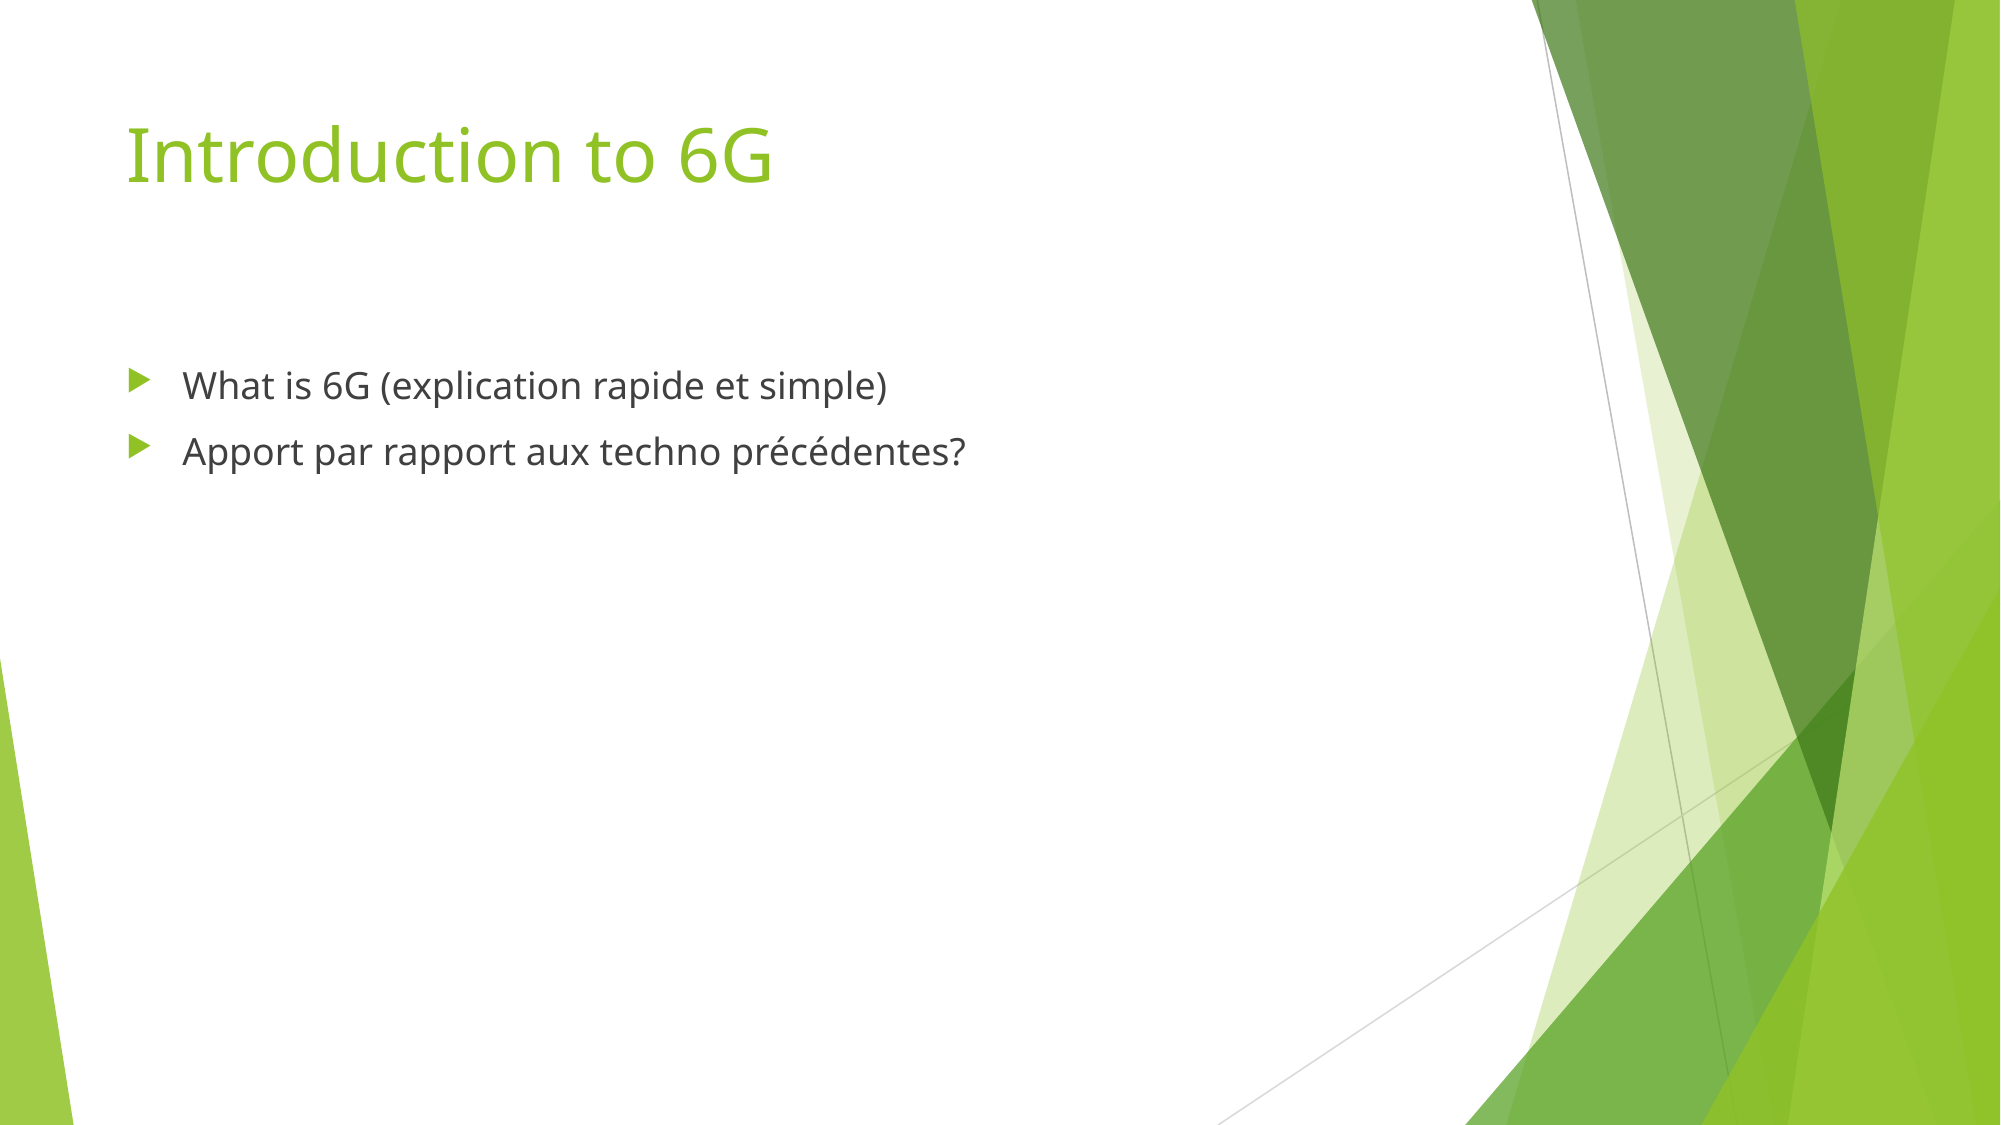

# Introduction to 6G
What is 6G (explication rapide et simple)
Apport par rapport aux techno précédentes?